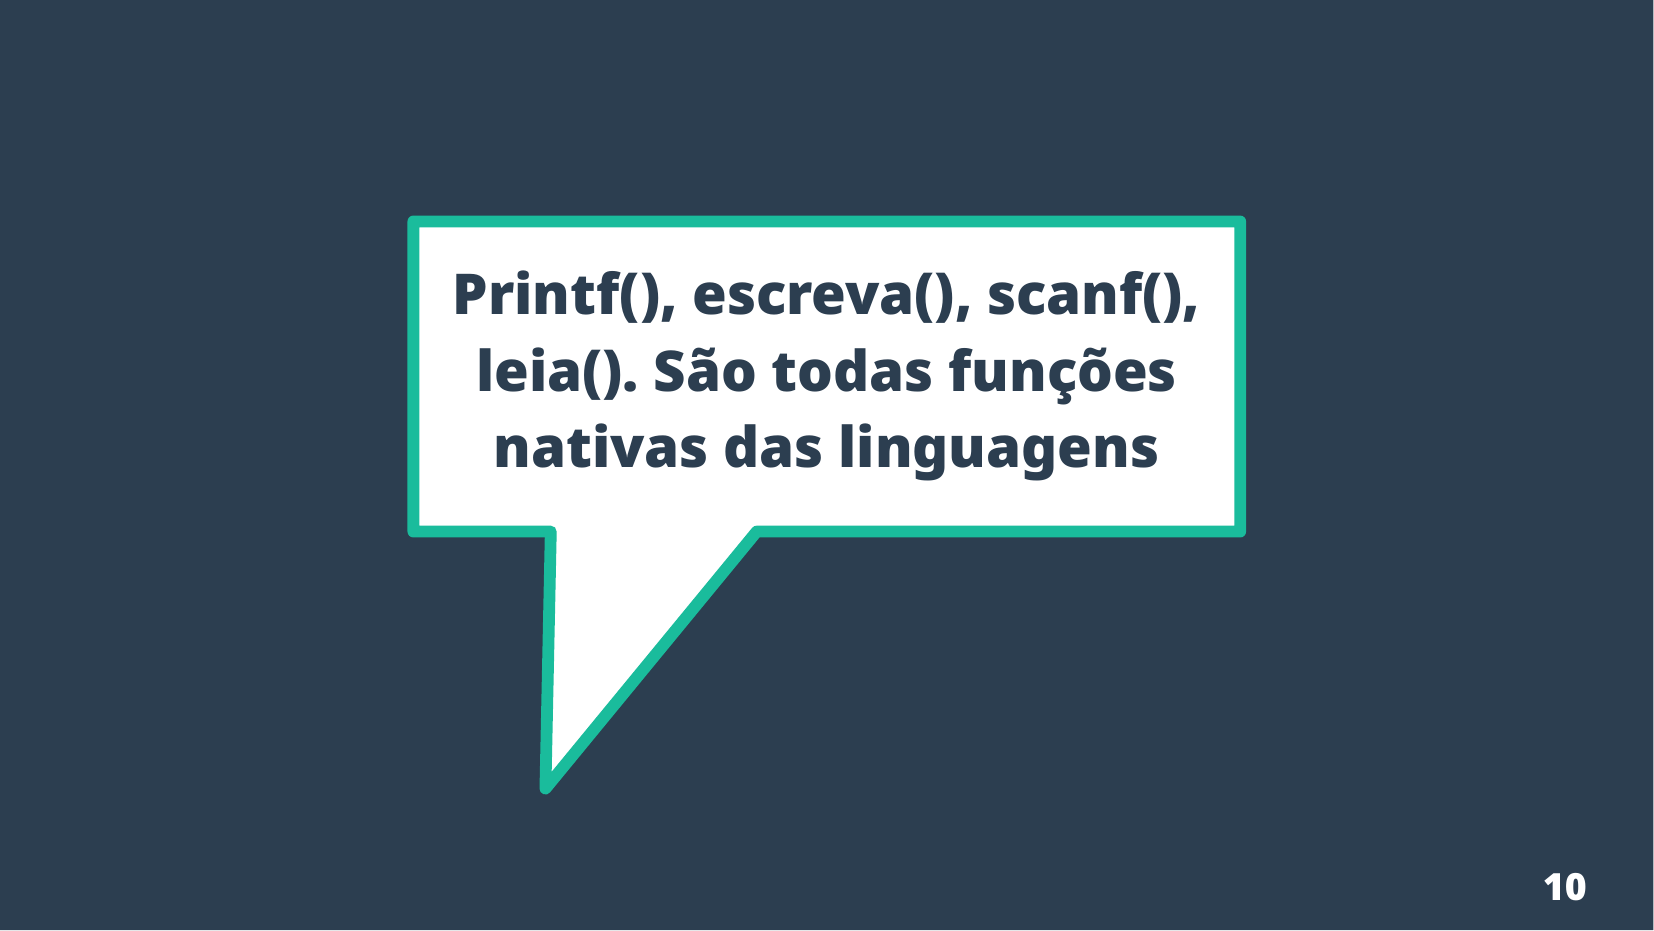

# Printf(), escreva(), scanf(), leia(). São todas funções nativas das linguagens
10